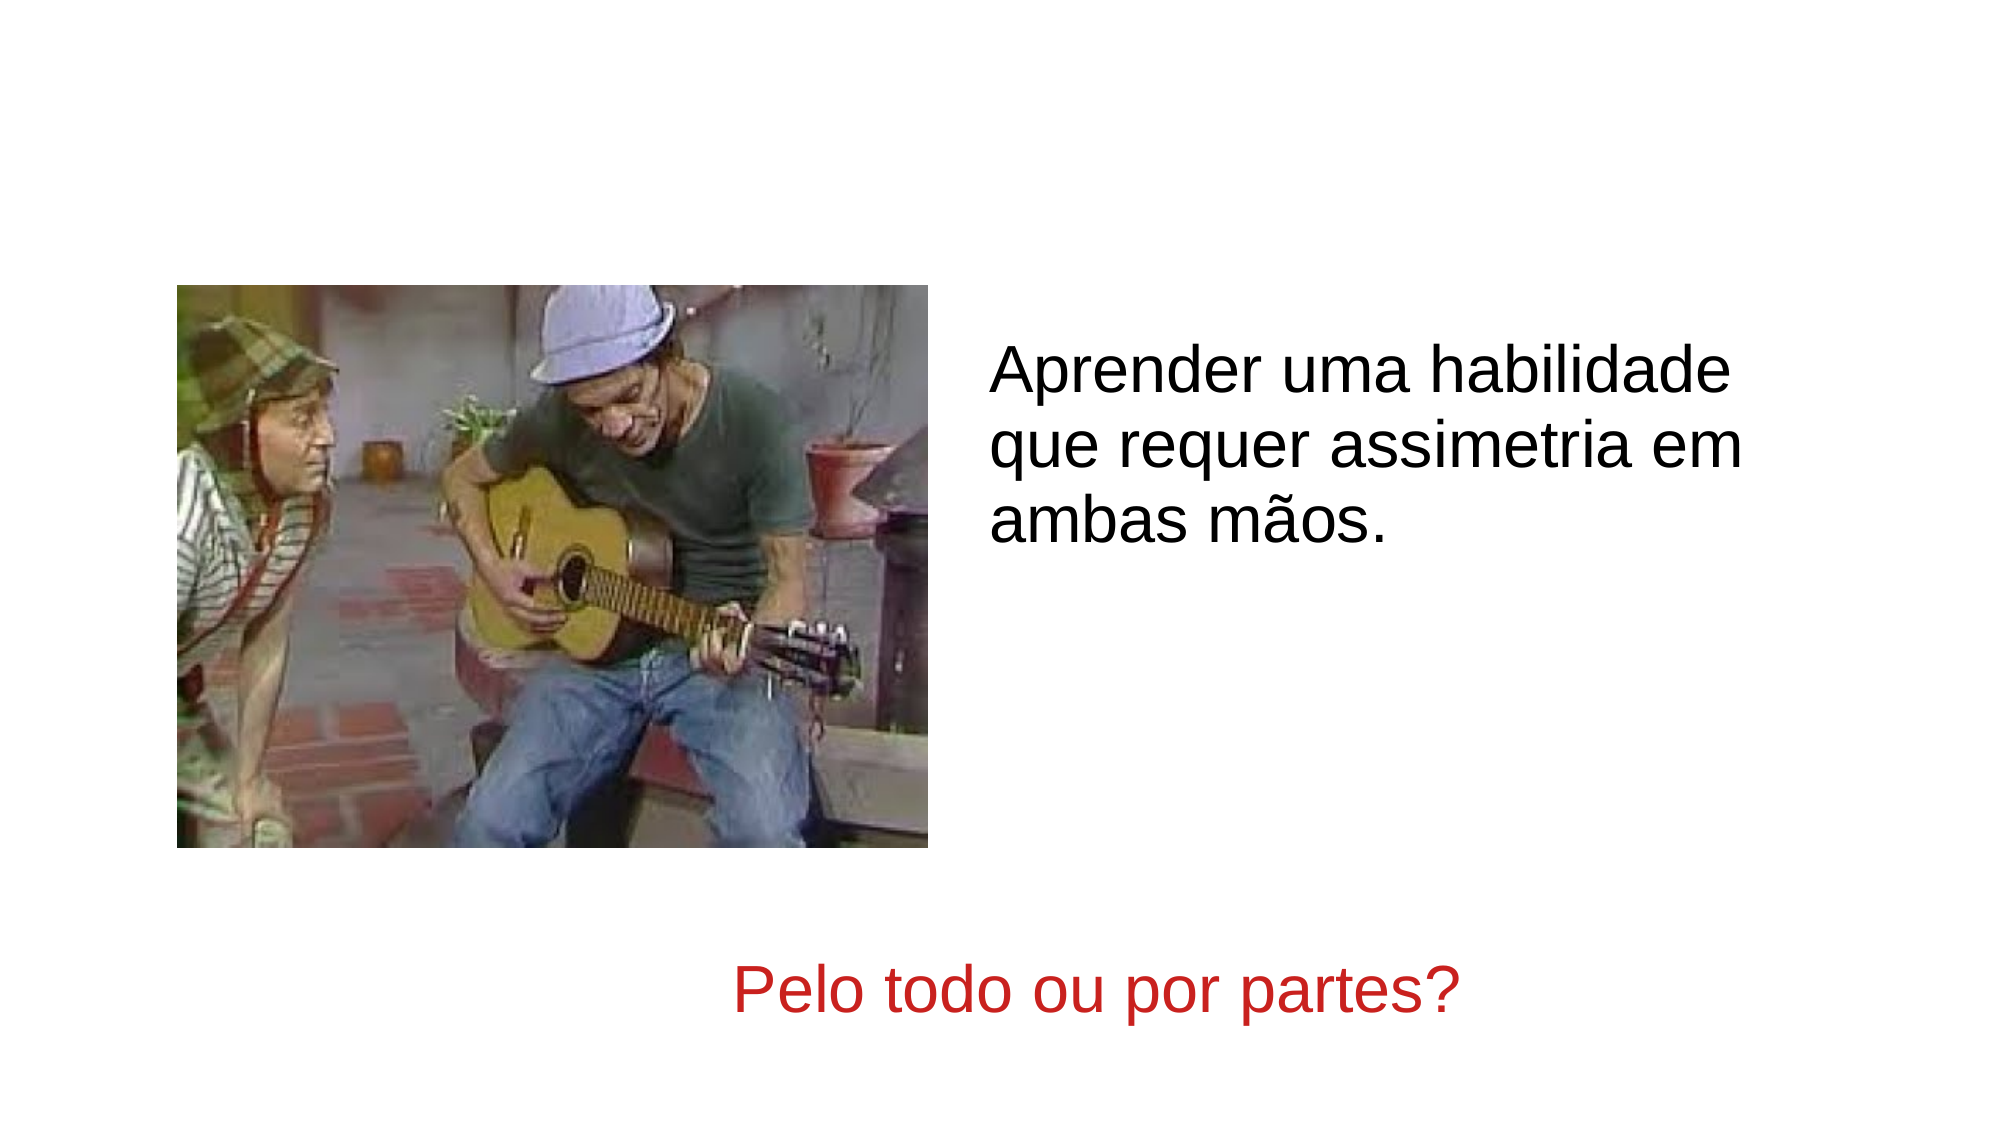

Aprender uma habilidade que requer assimetria em ambas mãos.
Pelo todo ou por partes?